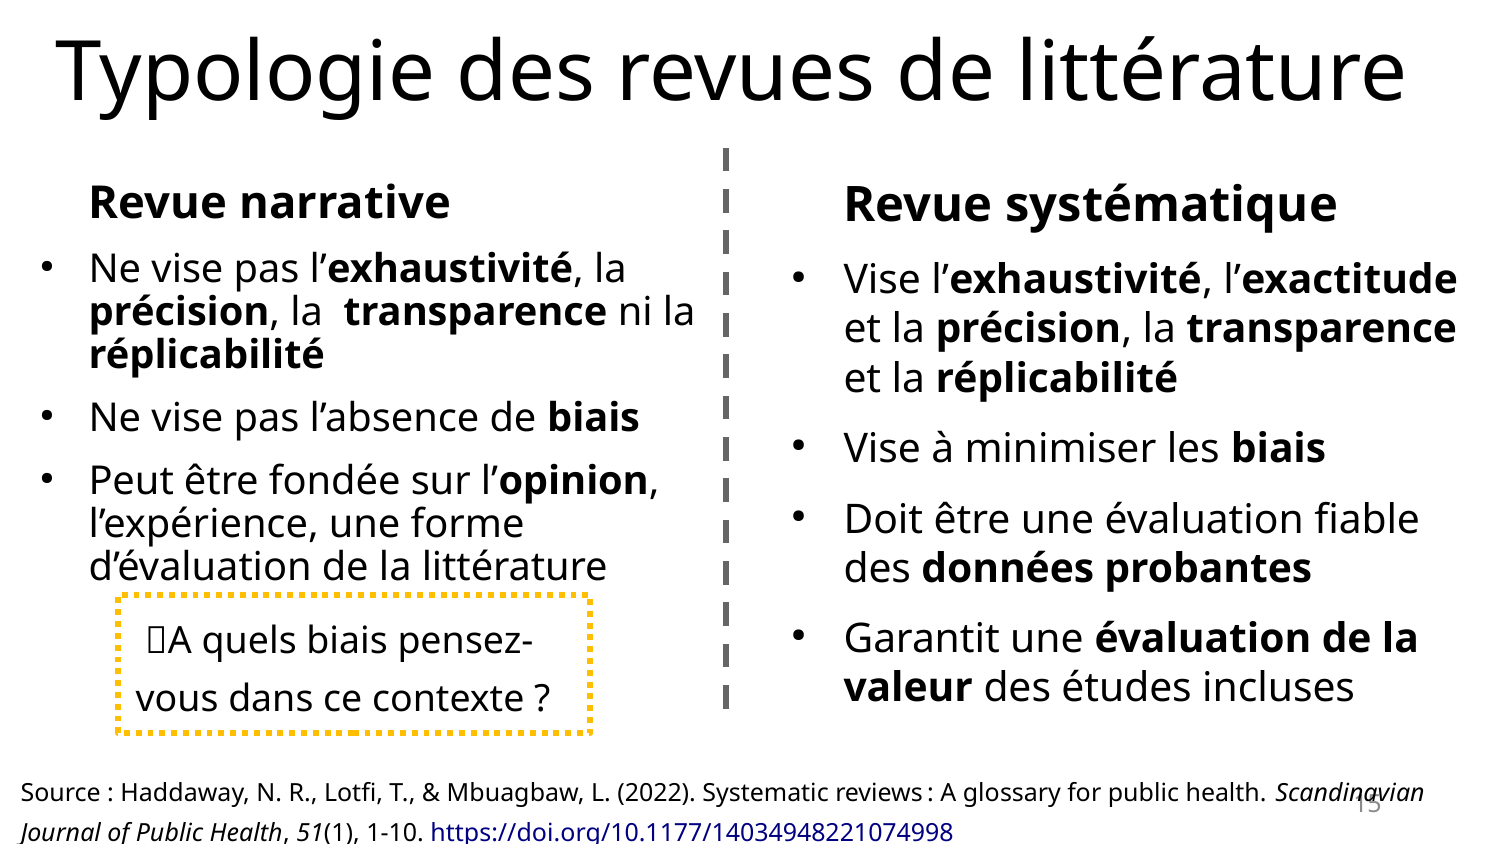

# Typologie des revues de littérature
Revue systématique
Vise l’exhaustivité, l’exactitude et la précision, la transparence et la réplicabilité
Vise à minimiser les biais
Doit être une évaluation fiable des données probantes
Garantit une évaluation de la valeur des études incluses
Revue narrative
Ne vise pas l’exhaustivité, la précision, la transparence ni la réplicabilité
Ne vise pas l’absence de biais
Peut être fondée sur l’opinion, l’expérience, une forme d’évaluation de la littérature
 💡A quels biais pensez-vous dans ce contexte ?
Source : Haddaway, N. R., Lotfi, T., & Mbuagbaw, L. (2022). Systematic reviews : A glossary for public health. Scandinavian Journal of Public Health, 51(1), 1‑10. https://doi.org/10.1177/14034948221074998
15